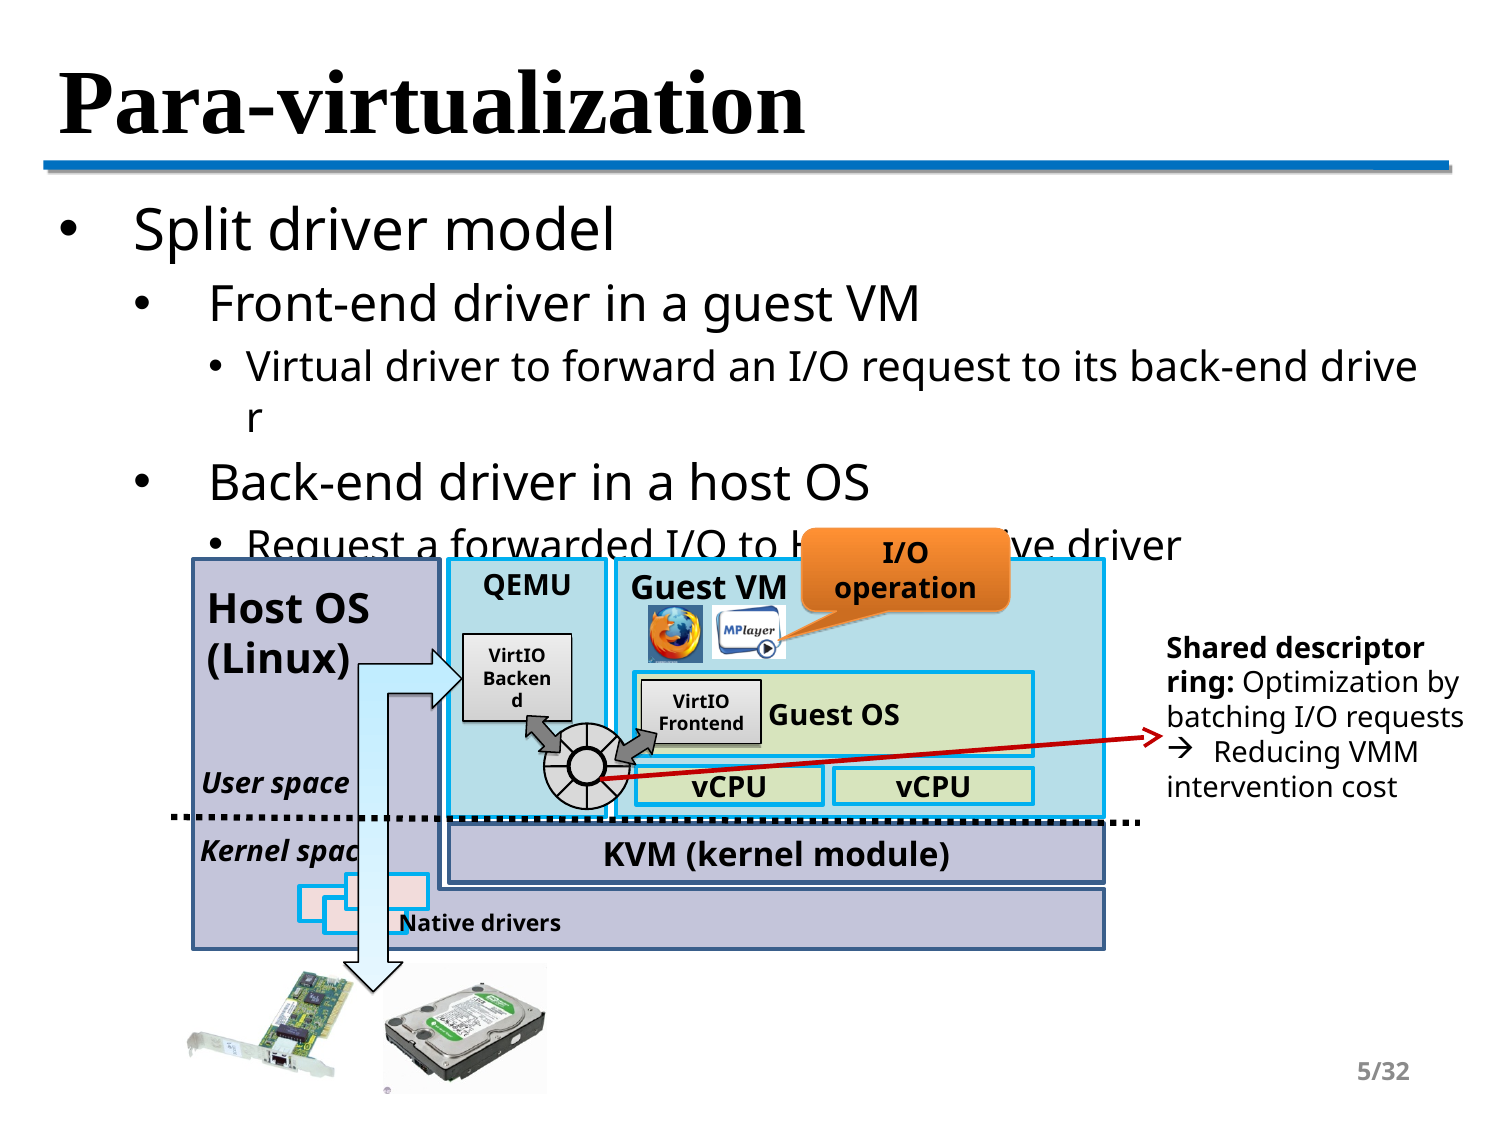

# Para-virtualization
Split driver model
Front-end driver in a guest VM
Virtual driver to forward an I/O request to its back-end driver
Back-end driver in a host OS
Request a forwarded I/O to HW via native driver
I/O operation
QEMU
Guest VM
Host OS
(Linux)
Shared descriptor ring: Optimization by batching I/O requests
Reducing VMM
intervention cost
VirtIO
Backend
Guest OS
VirtIO
Frontend
User space
vCPU
vCPU
KVM (kernel module)
Kernel space
Native drivers